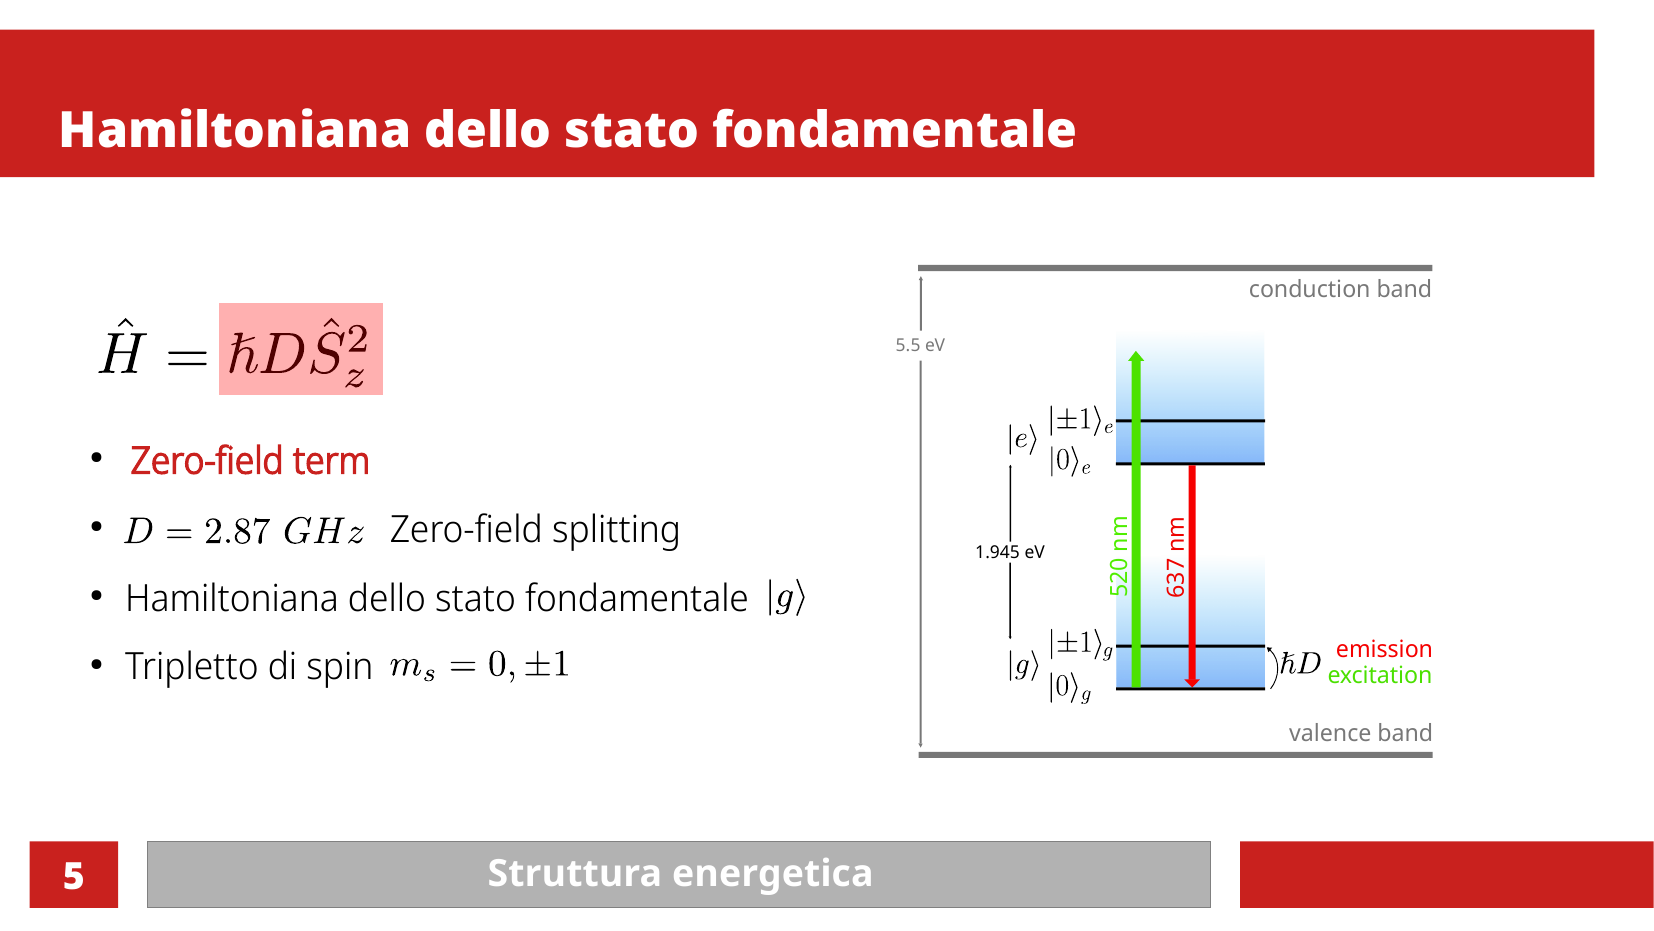

# Hamiltoniana dello stato fondamentale
 Zero-field term
 Zero-field splitting
Hamiltoniana dello stato fondamentale
Tripletto di spin
Struttura energetica
5